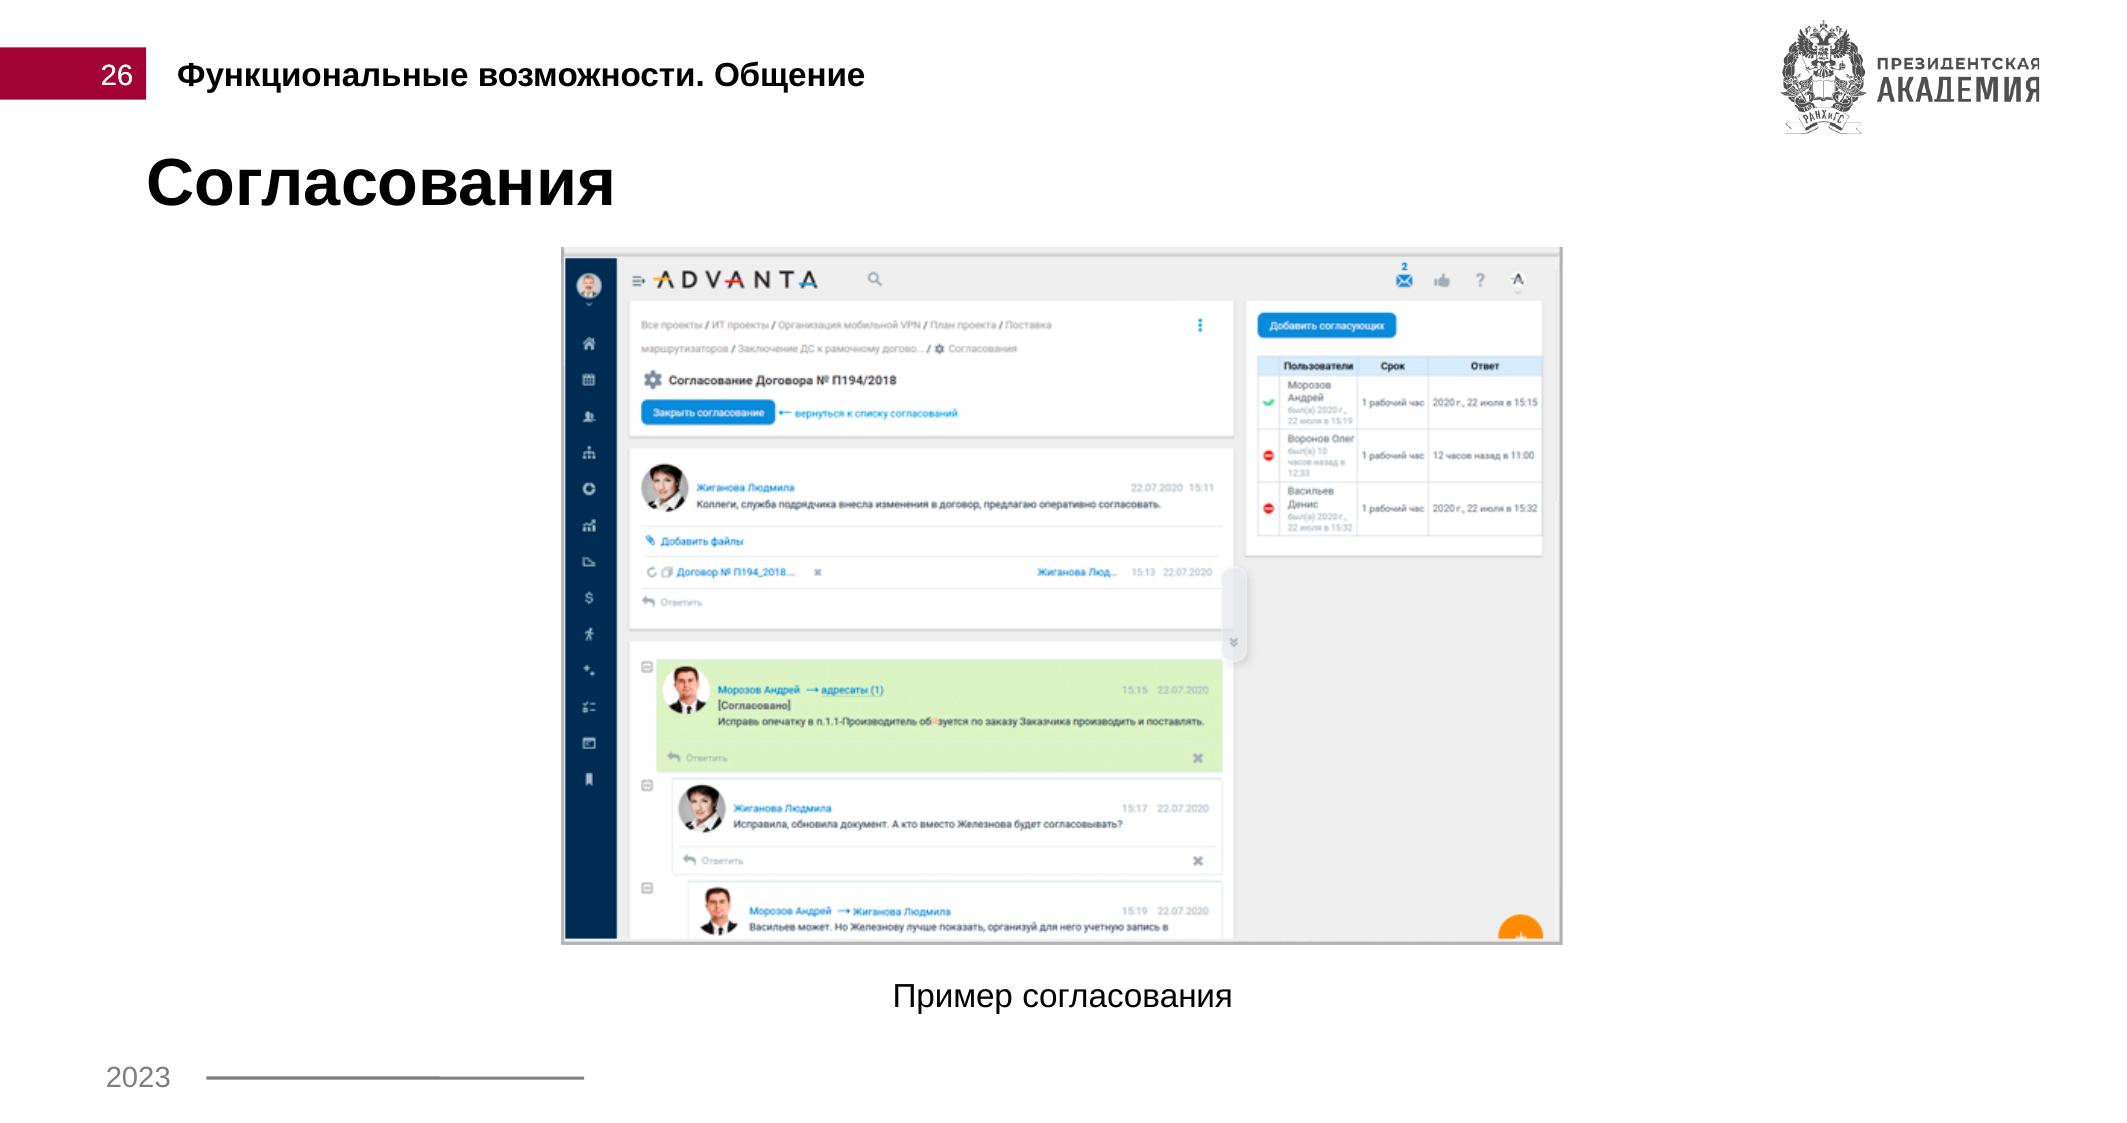

Функциональные возможности. Общение
# Согласования
Пример согласования